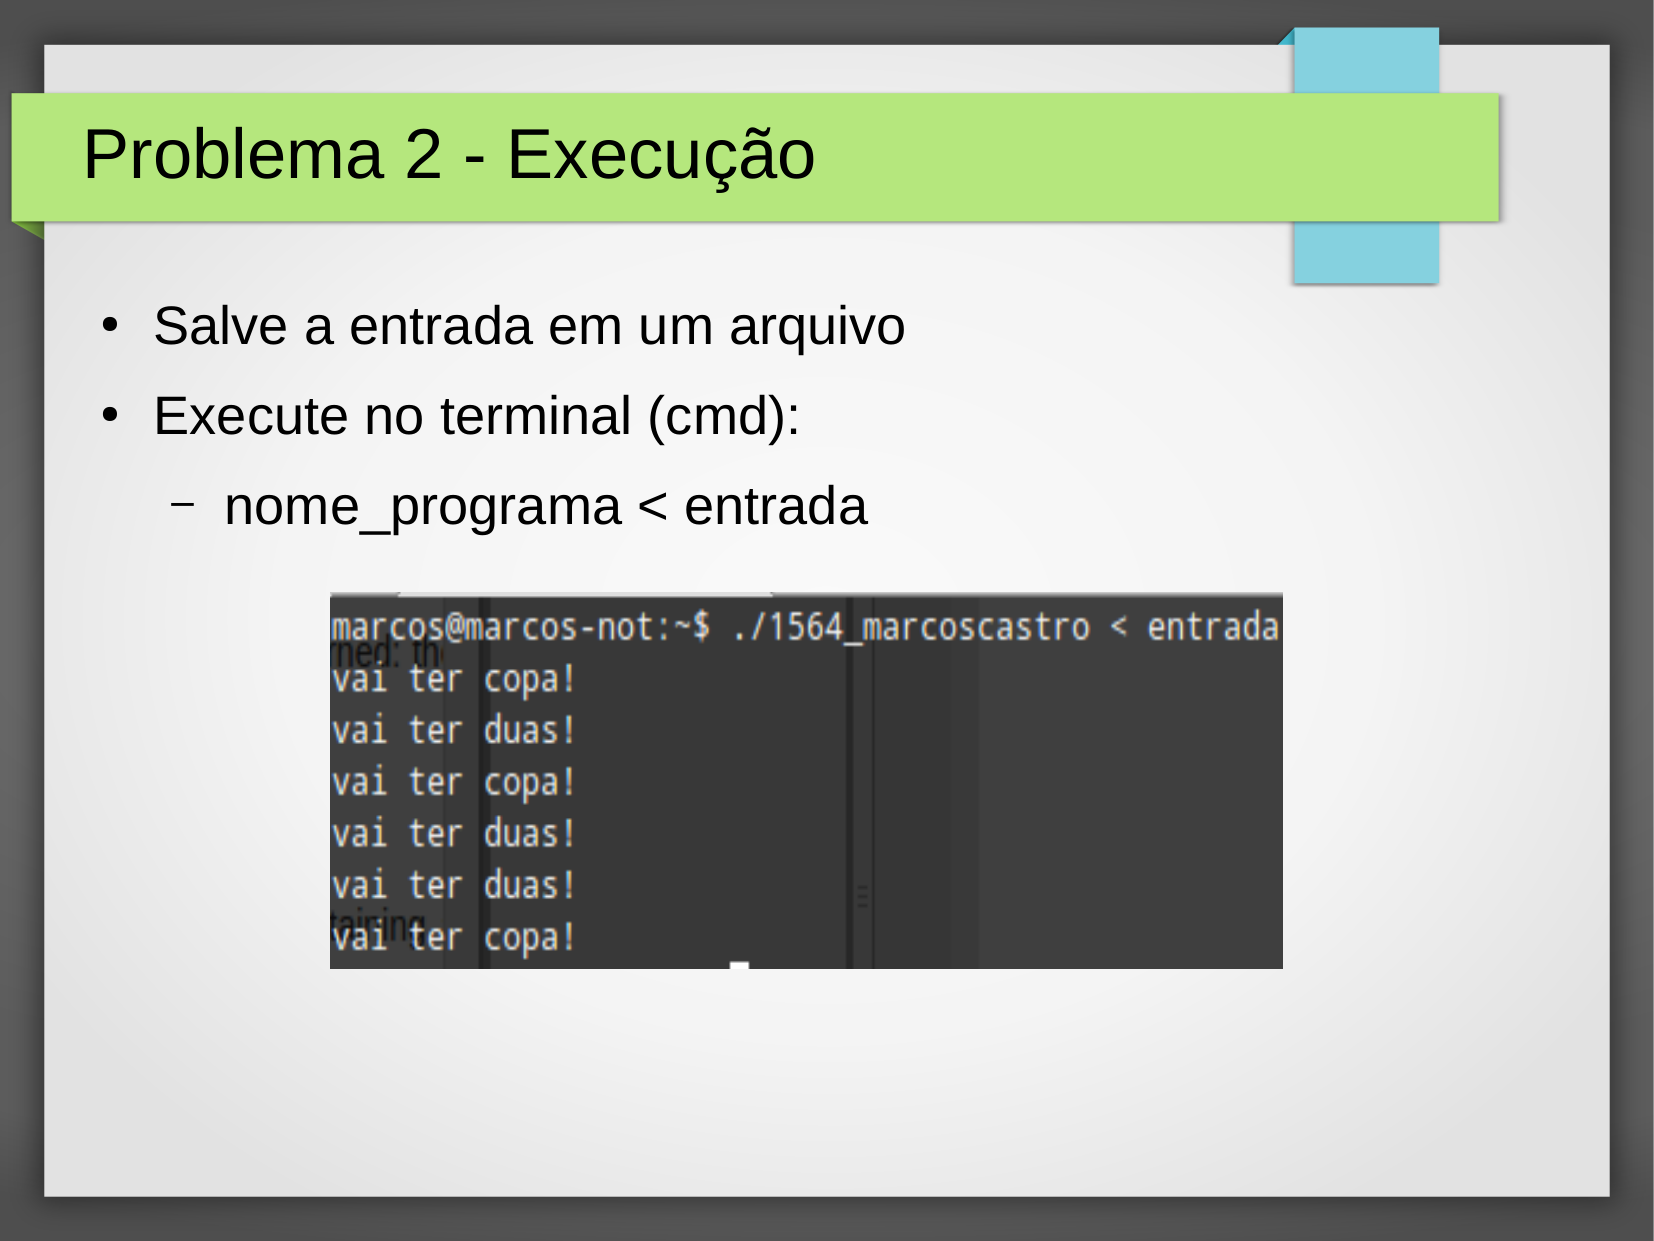

# Problema 2 - Execução
Salve a entrada em um arquivo
Execute no terminal (cmd):
nome_programa < entrada